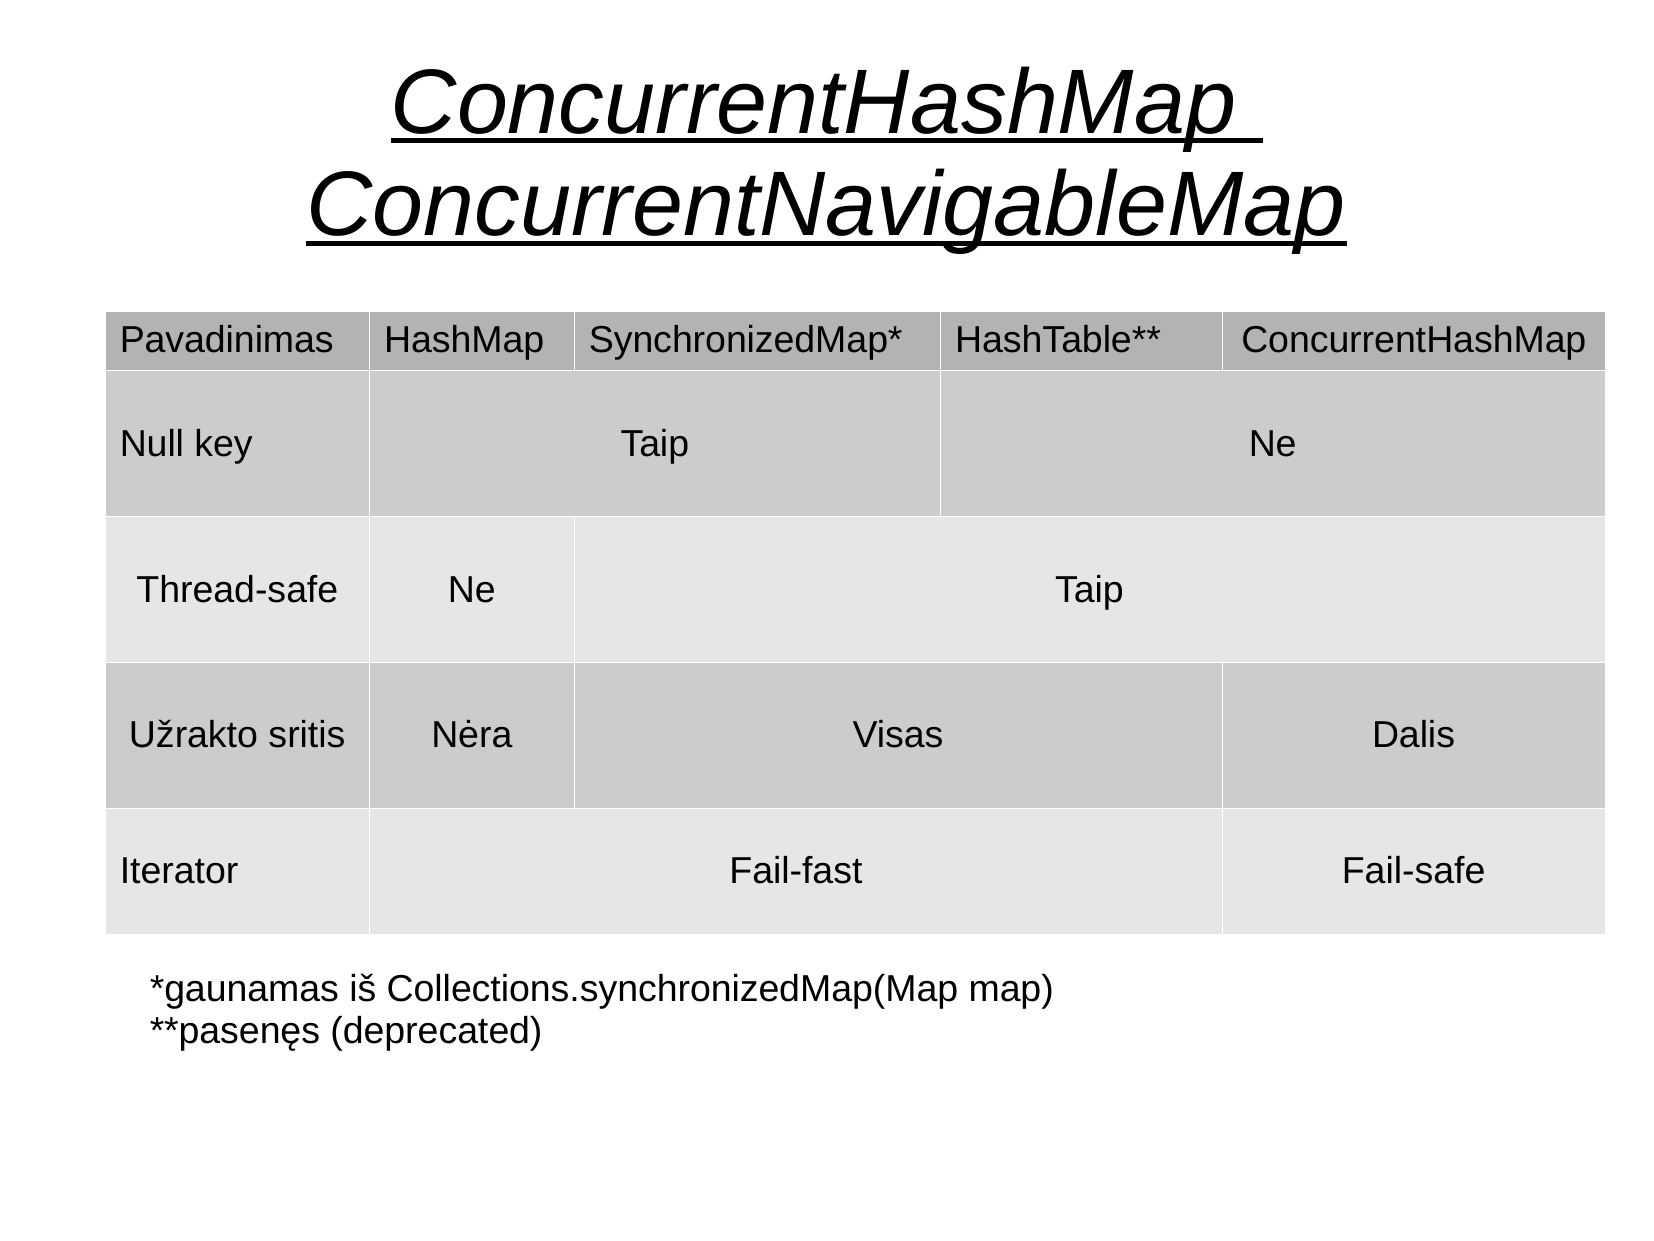

# ConcurrentHashMap ConcurrentNavigableMap
| Pavadinimas | HashMap | SynchronizedMap\* | HashTable\*\* | ConcurrentHashMap |
| --- | --- | --- | --- | --- |
| Null key | Taip | | Ne | |
| Thread-safe | Ne | Taip | | |
| Užrakto sritis | Nėra | Visas | | Dalis |
| Iterator | Fail-fast | | | Fail-safe |
*gaunamas iš Collections.synchronizedMap(Map map)
**pasenęs (deprecated)